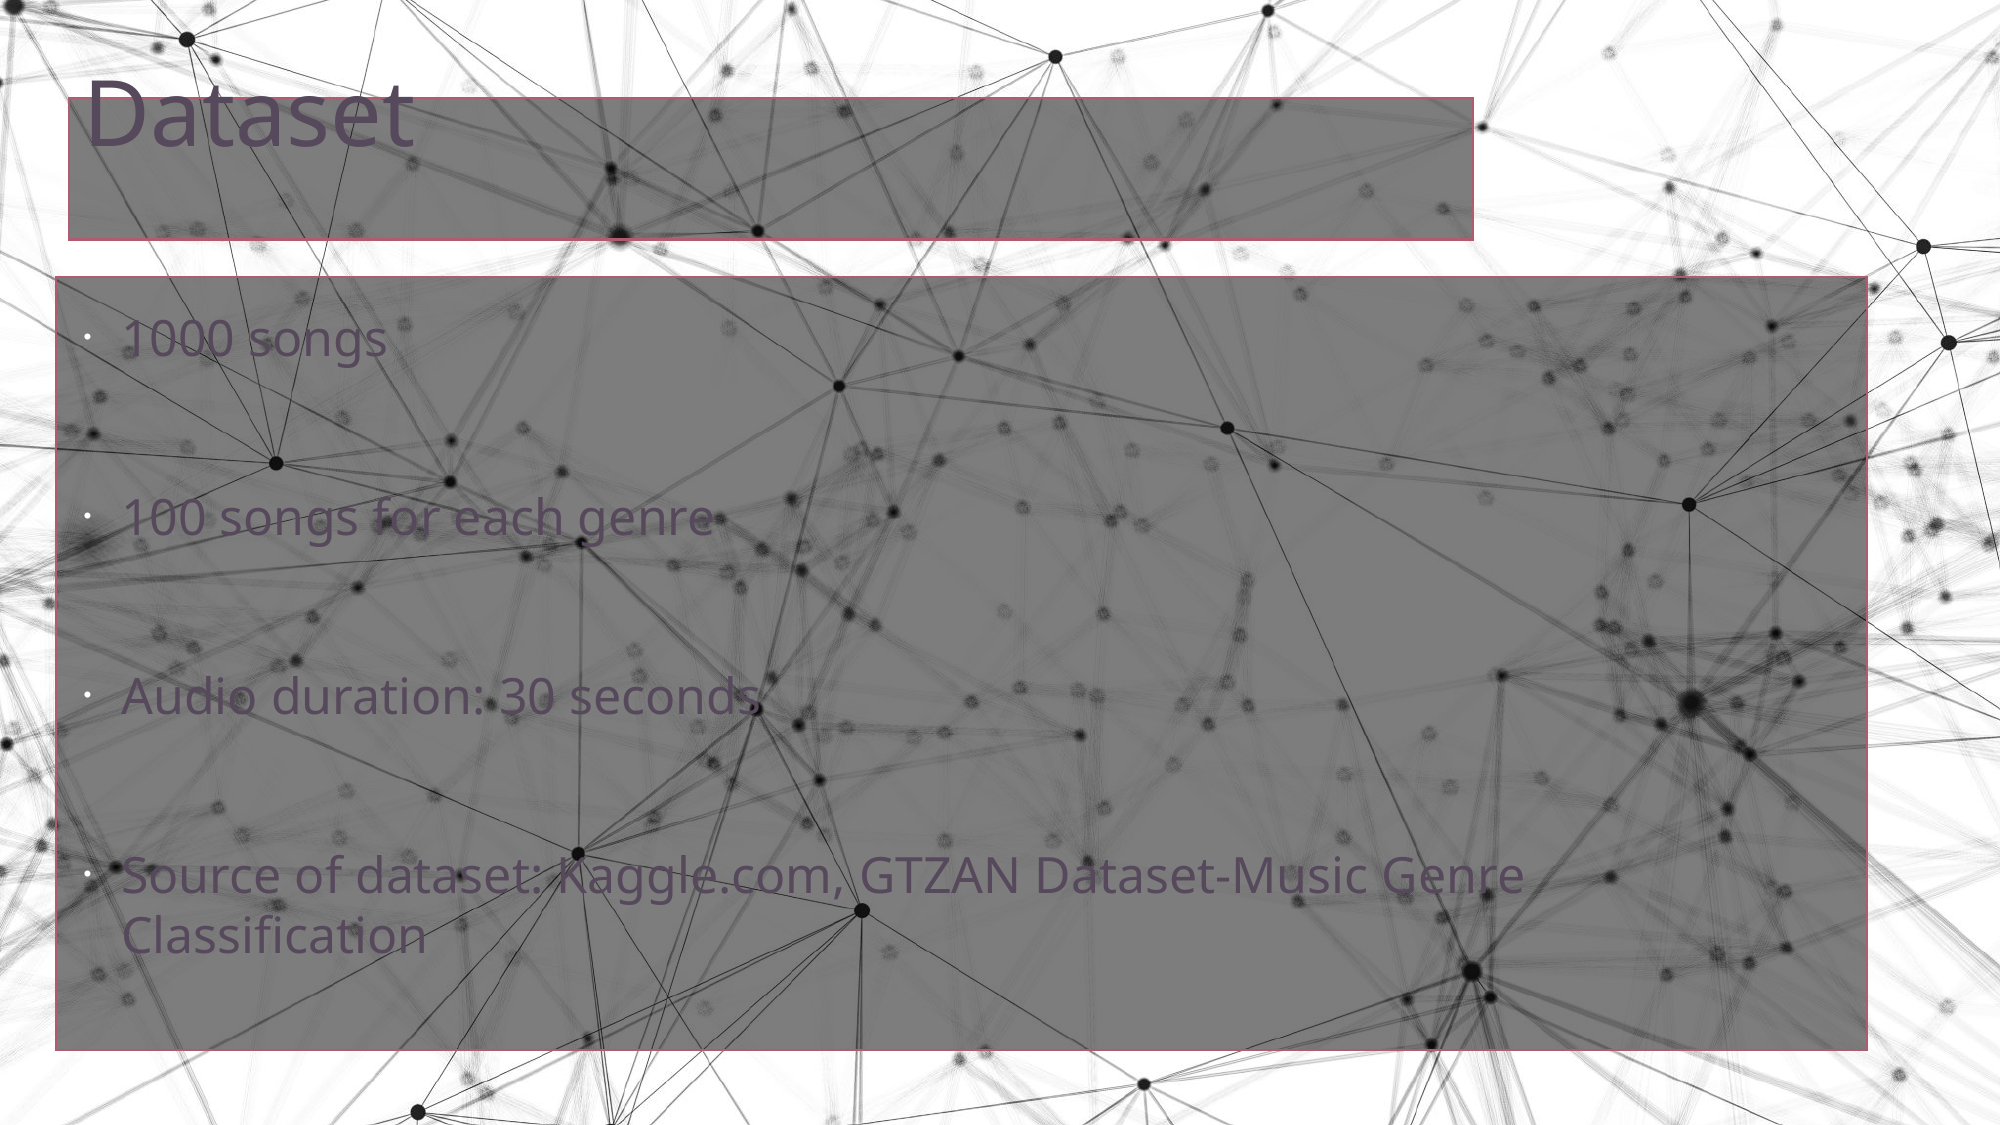

# Dataset
1000 songs
100 songs for each genre
Audio duration: 30 seconds
Source of dataset: Kaggle.com, GTZAN Dataset-Music Genre Classification